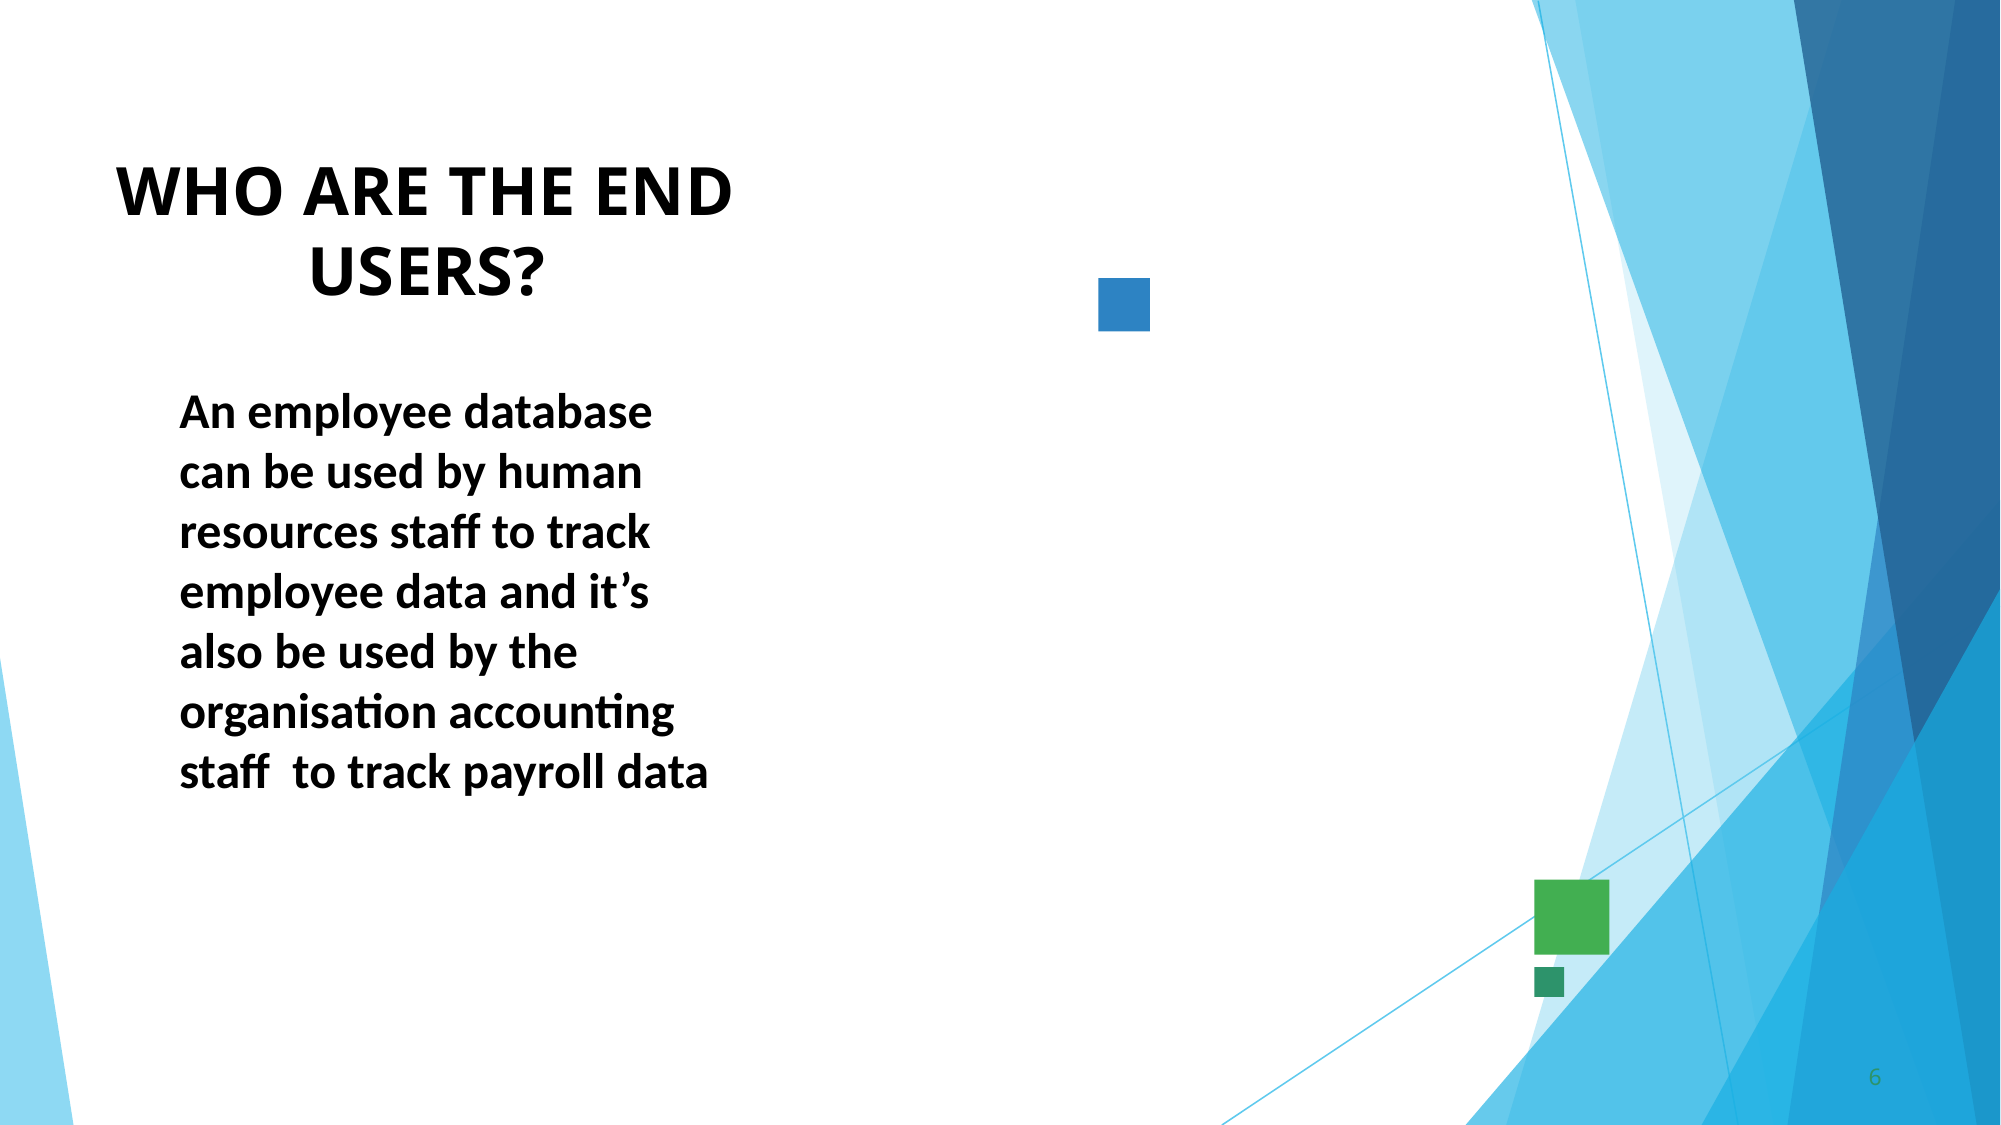

# WHO ARE THE END USERS?
An employee database can be used by human resources staff to track employee data and it’s also be used by the organisation accounting staff to track payroll data